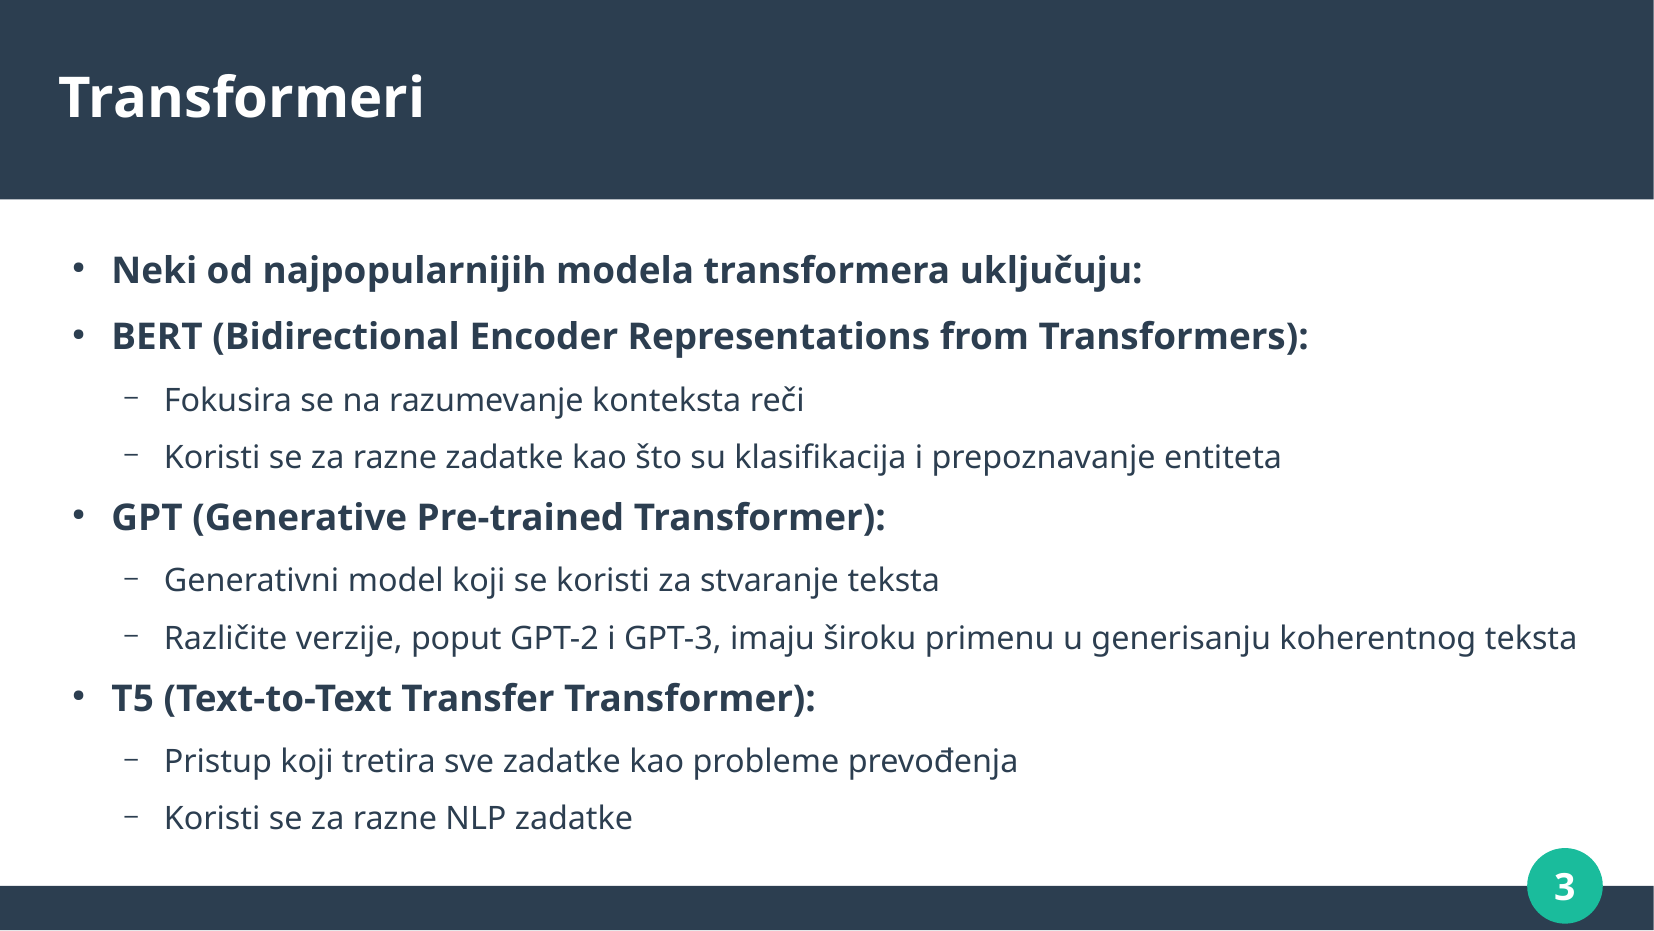

# Transformeri
Neki od najpopularnijih modela transformera uključuju:
BERT (Bidirectional Encoder Representations from Transformers):
Fokusira se na razumevanje konteksta reči
Koristi se za razne zadatke kao što su klasifikacija i prepoznavanje entiteta
GPT (Generative Pre-trained Transformer):
Generativni model koji se koristi za stvaranje teksta
Različite verzije, poput GPT-2 i GPT-3, imaju široku primenu u generisanju koherentnog teksta
T5 (Text-to-Text Transfer Transformer):
Pristup koji tretira sve zadatke kao probleme prevođenja
Koristi se za razne NLP zadatke